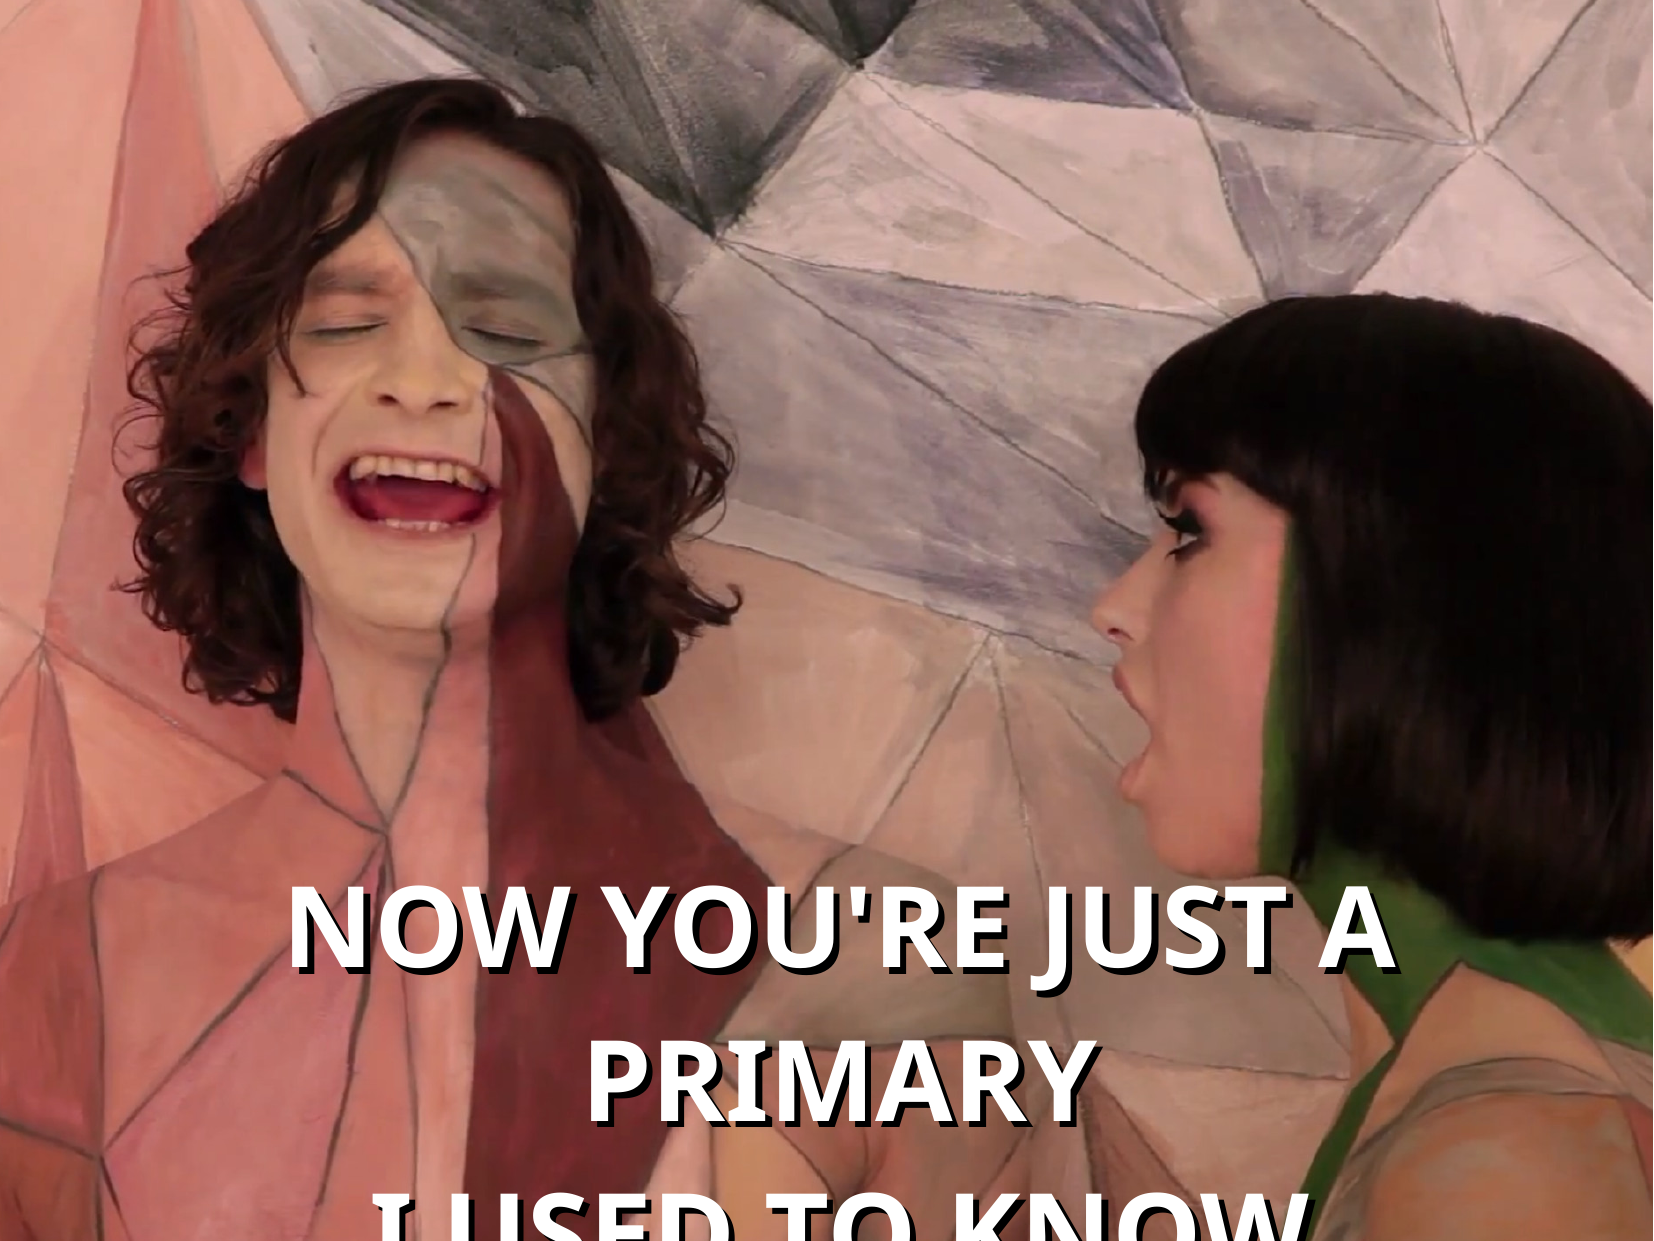

# NOW YOU'RE JUST A PRIMARY
I USED TO KNOW